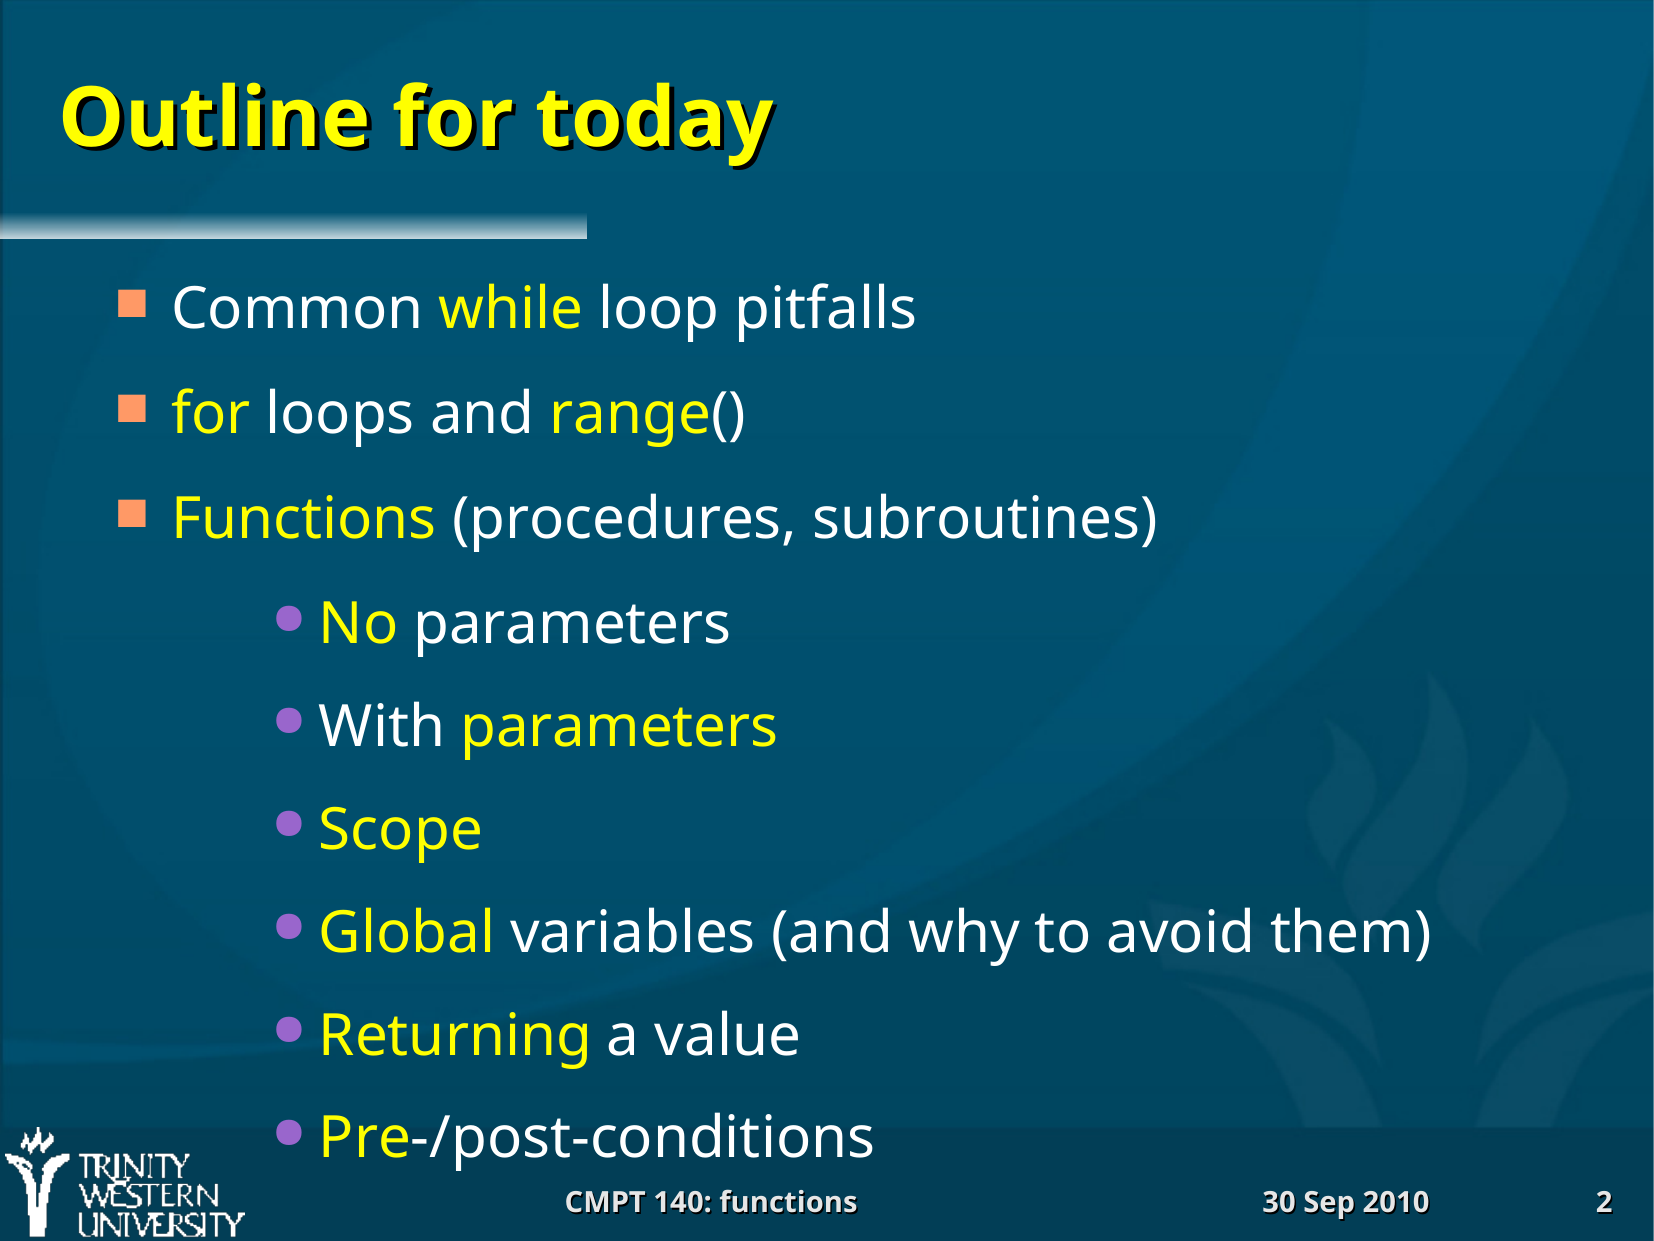

# Outline for today
Common while loop pitfalls
for loops and range()
Functions (procedures, subroutines)
No parameters
With parameters
Scope
Global variables (and why to avoid them)
Returning a value
Pre-/post-conditions
CMPT 140: functions
30 Sep 2010
2